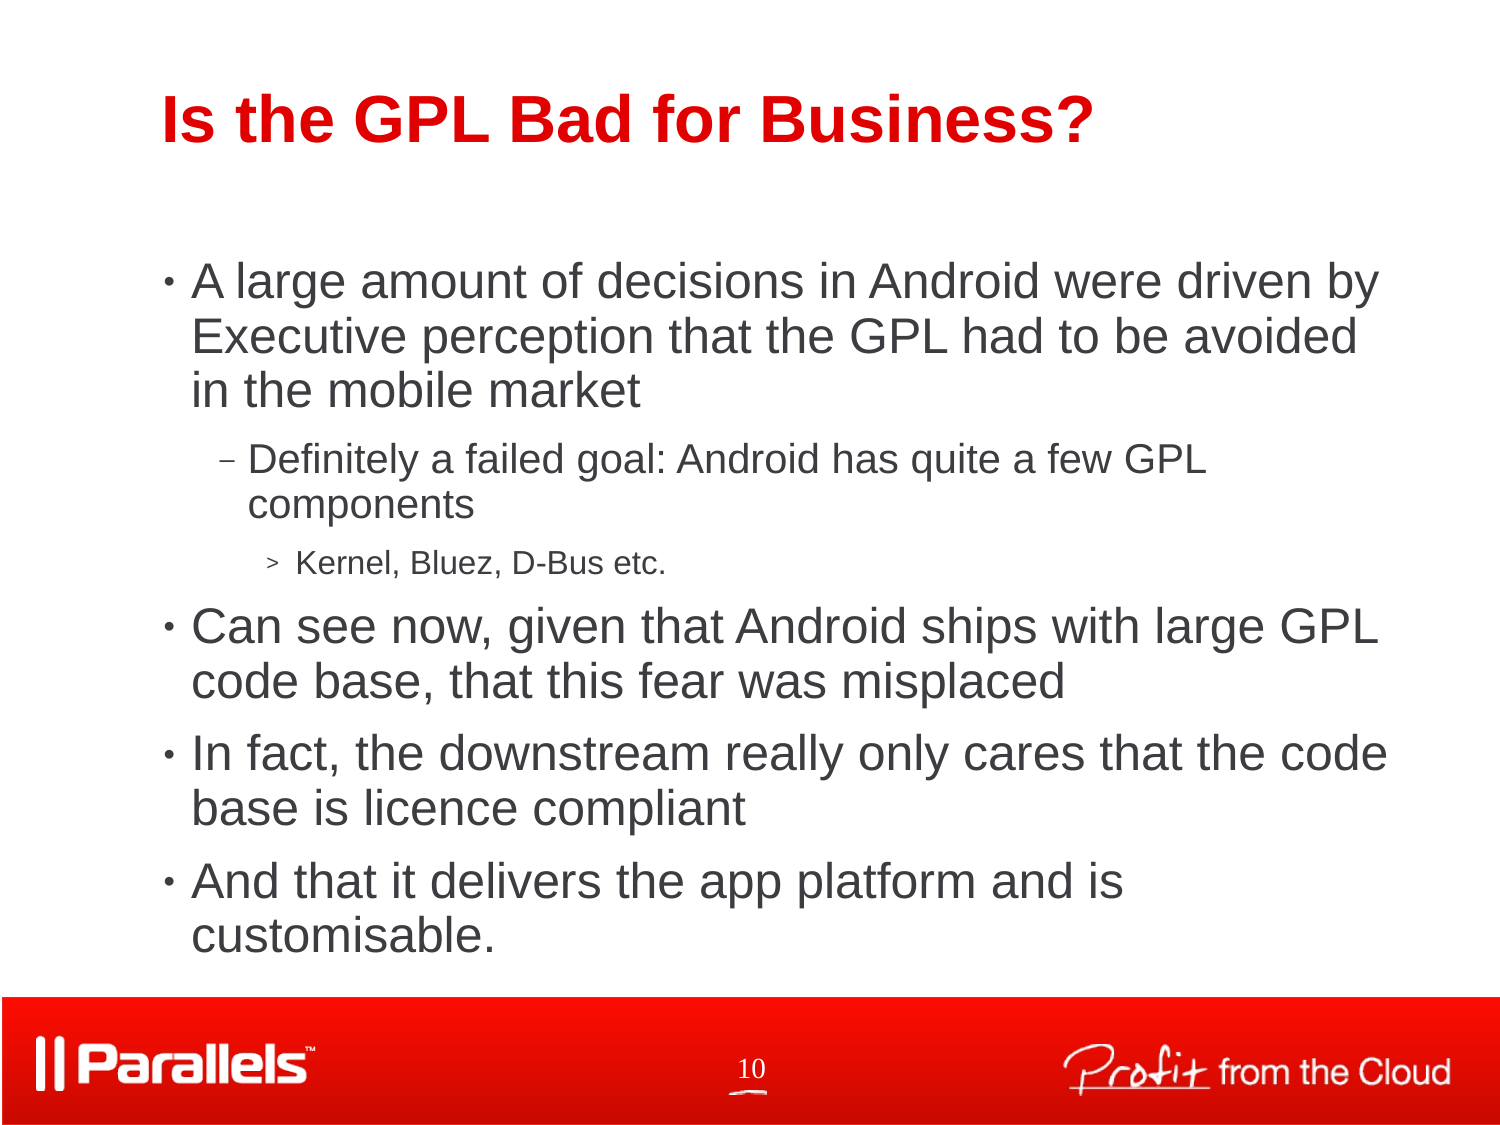

# Is the GPL Bad for Business?
A large amount of decisions in Android were driven by Executive perception that the GPL had to be avoided in the mobile market
Definitely a failed goal: Android has quite a few GPL components
Kernel, Bluez, D-Bus etc.
Can see now, given that Android ships with large GPL code base, that this fear was misplaced
In fact, the downstream really only cares that the code base is licence compliant
And that it delivers the app platform and is customisable.